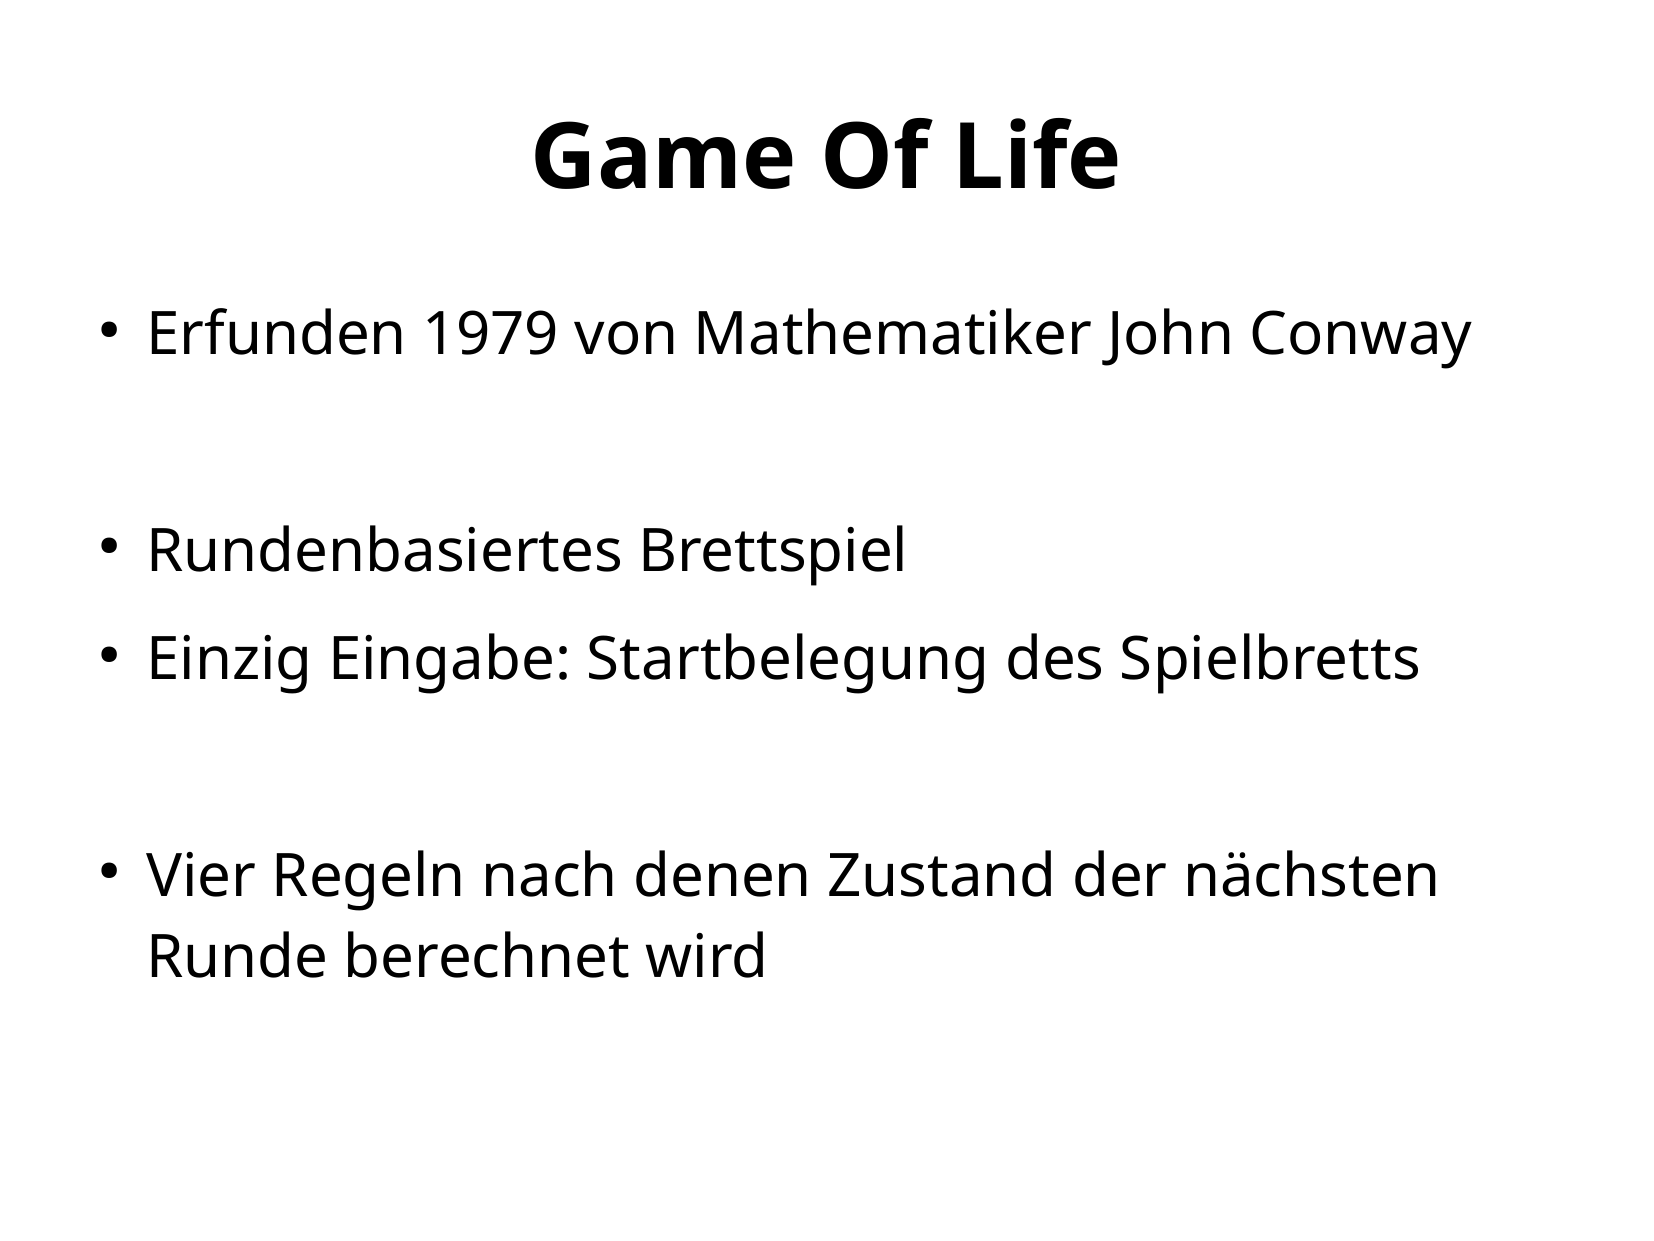

# Game Of Life
Erfunden 1979 von Mathematiker John Conway
Rundenbasiertes Brettspiel
Einzig Eingabe: Startbelegung des Spielbretts
Vier Regeln nach denen Zustand der nächsten Runde berechnet wird